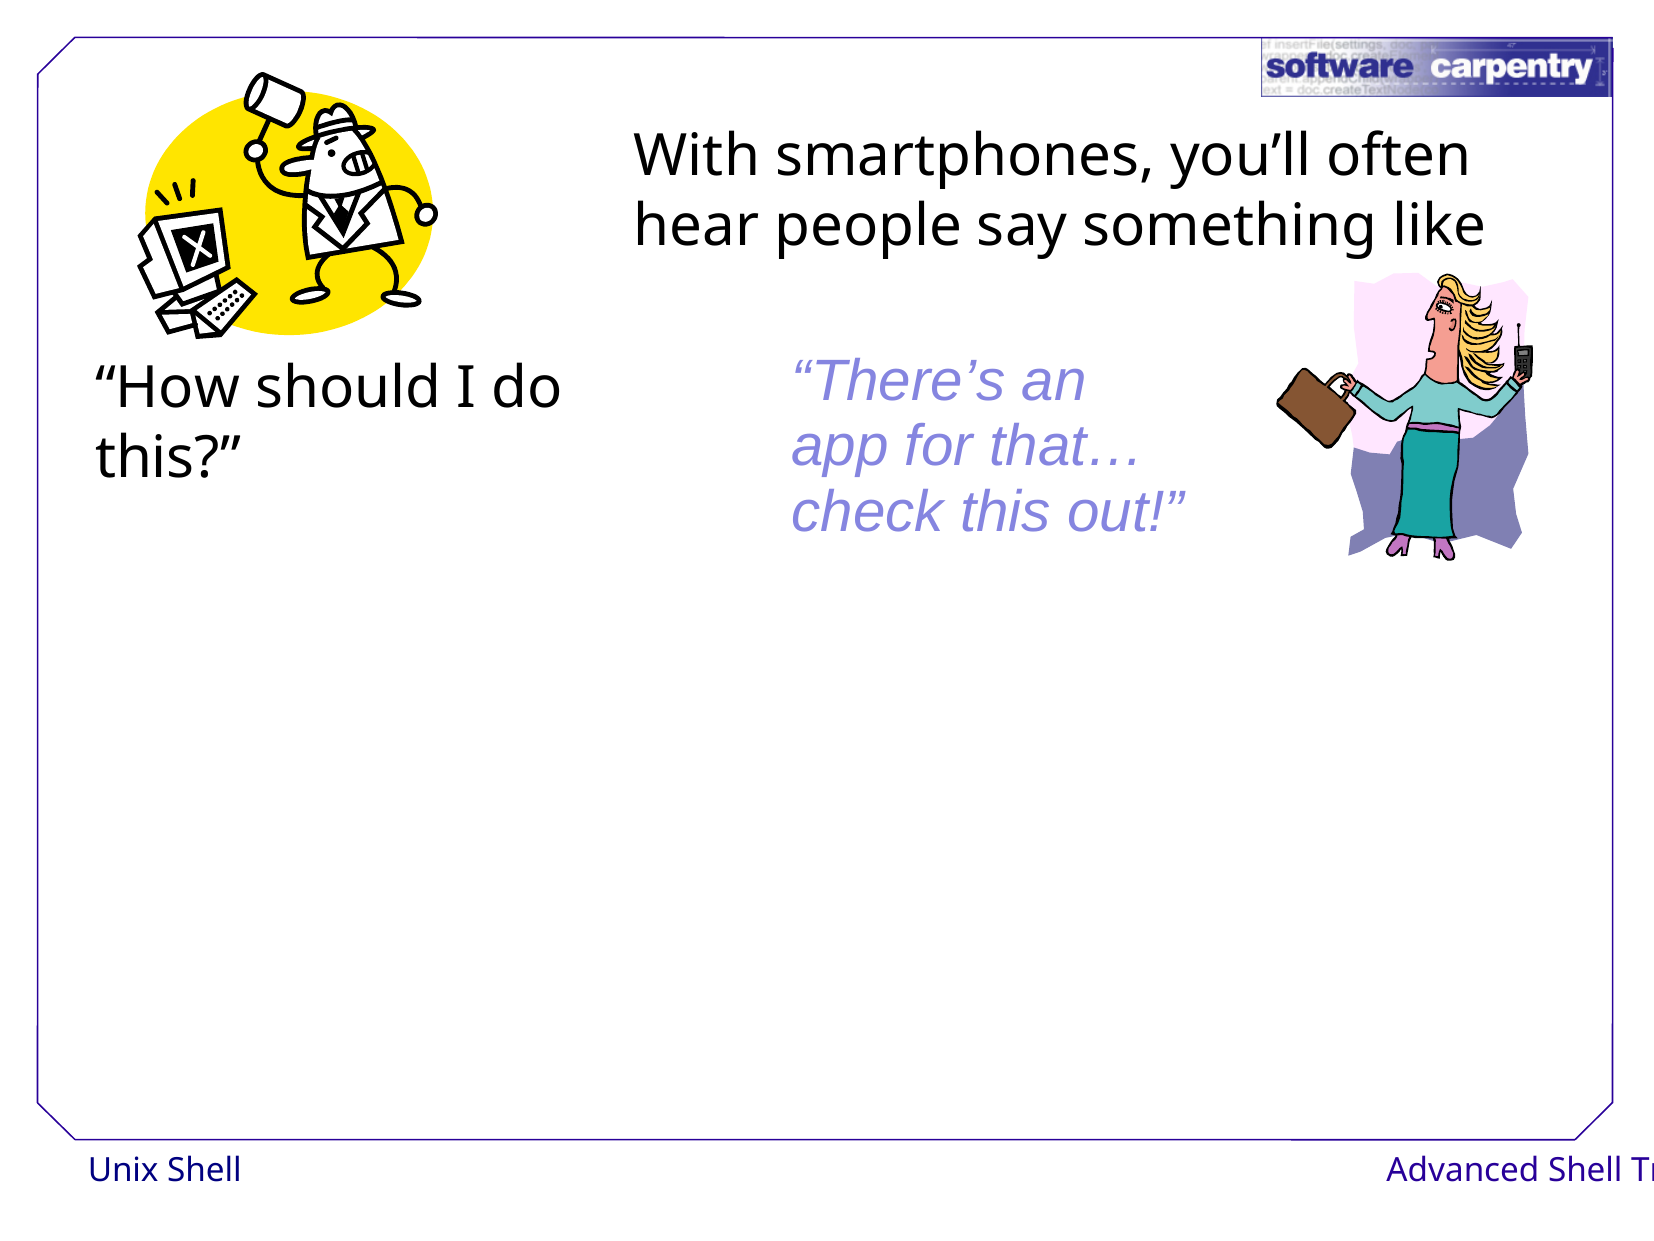

With smartphones, you’ll often hear people say something like
“How should I do this?”
“There’s an app for that… check this out!”